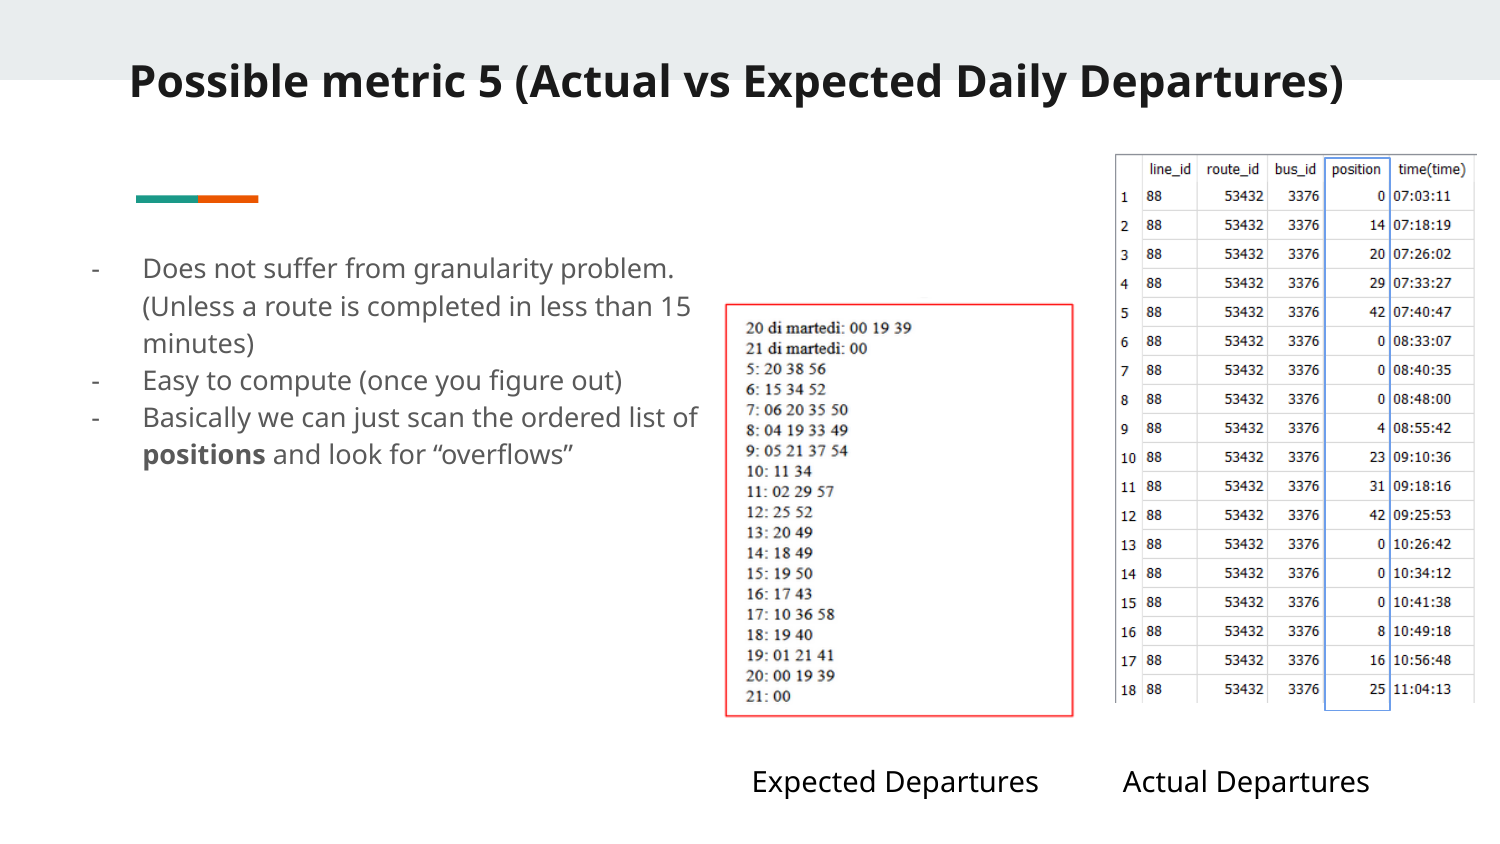

Possible metric 5 (Actual vs Expected Daily Departures)
# Does not suffer from granularity problem. (Unless a route is completed in less than 15 minutes)
Easy to compute (once you figure out)
Basically we can just scan the ordered list of positions and look for “overflows”
Expected Departures
Actual Departures